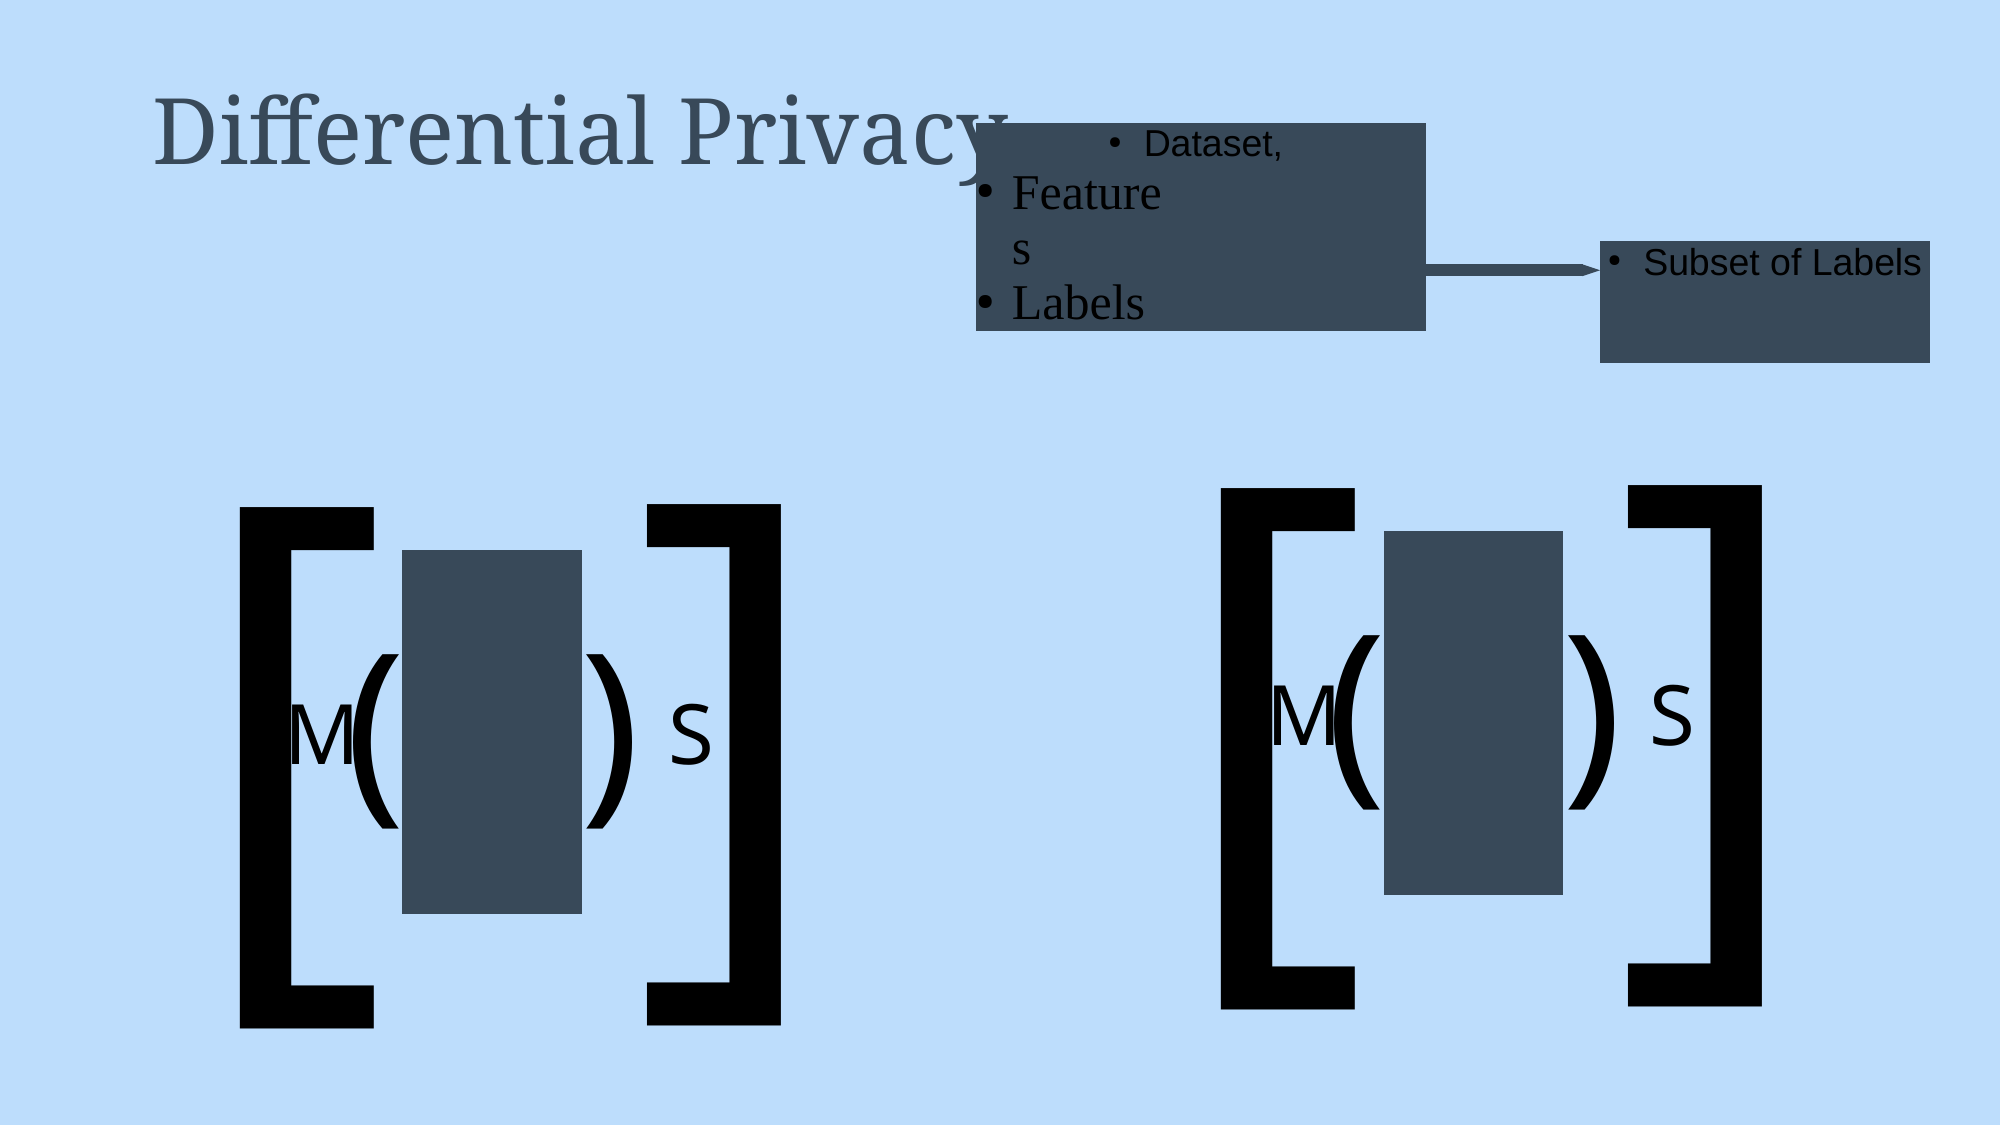

# Differential Privacy
| Dataset, | |
| --- | --- |
| Features | |
| Labels | |
| Subset of Labels | |
| --- | --- |
| | |
]
[
]
[
| |
| --- |
| |
| |
| |
| |
| |
| |
| --- |
| |
| |
| |
| |
| |
(
)
(
)
M
S
M
S